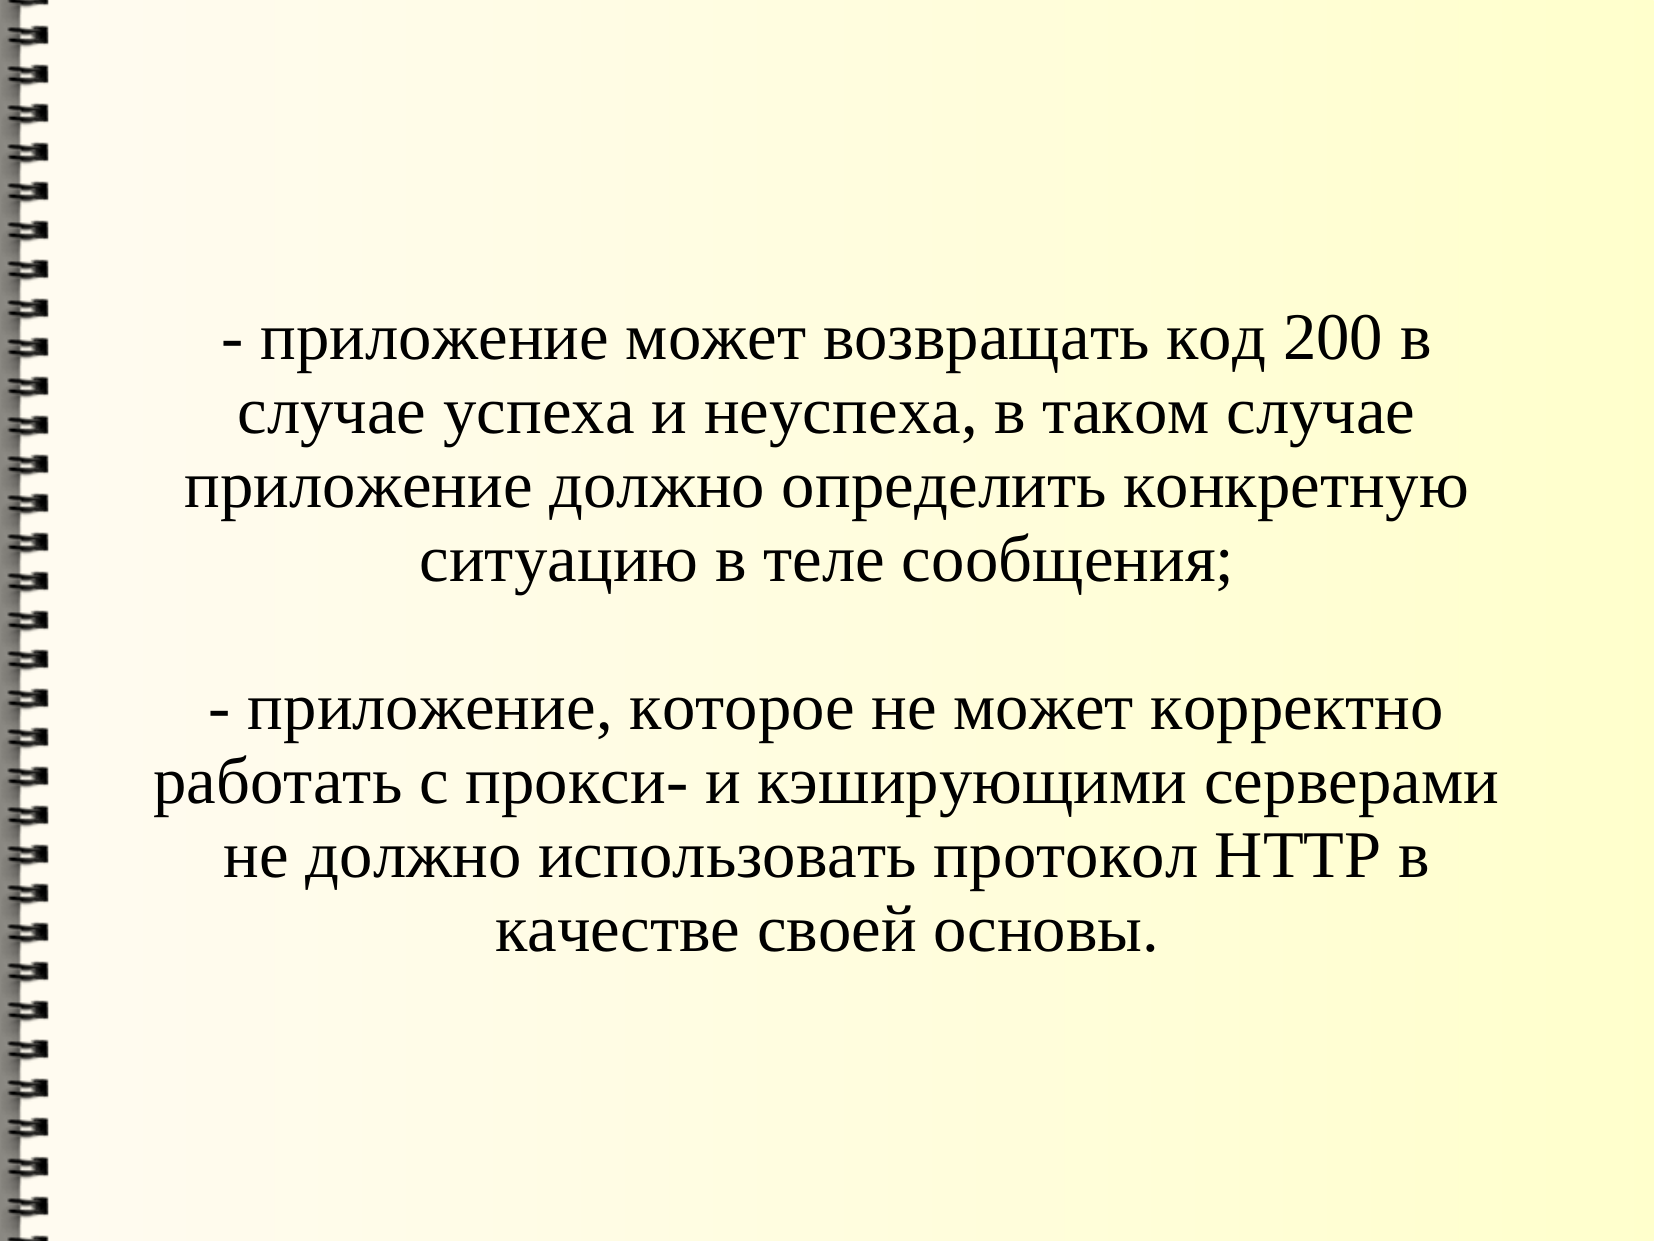

# - приложение может возвращать код 200 в случае успеха и неуспеха, в таком случае приложение должно определить конкретную ситуацию в теле сообщения;
- приложение, которое не может корректно работать с прокси- и кэширующими серверами не должно использовать протокол HTTP в качестве своей основы.